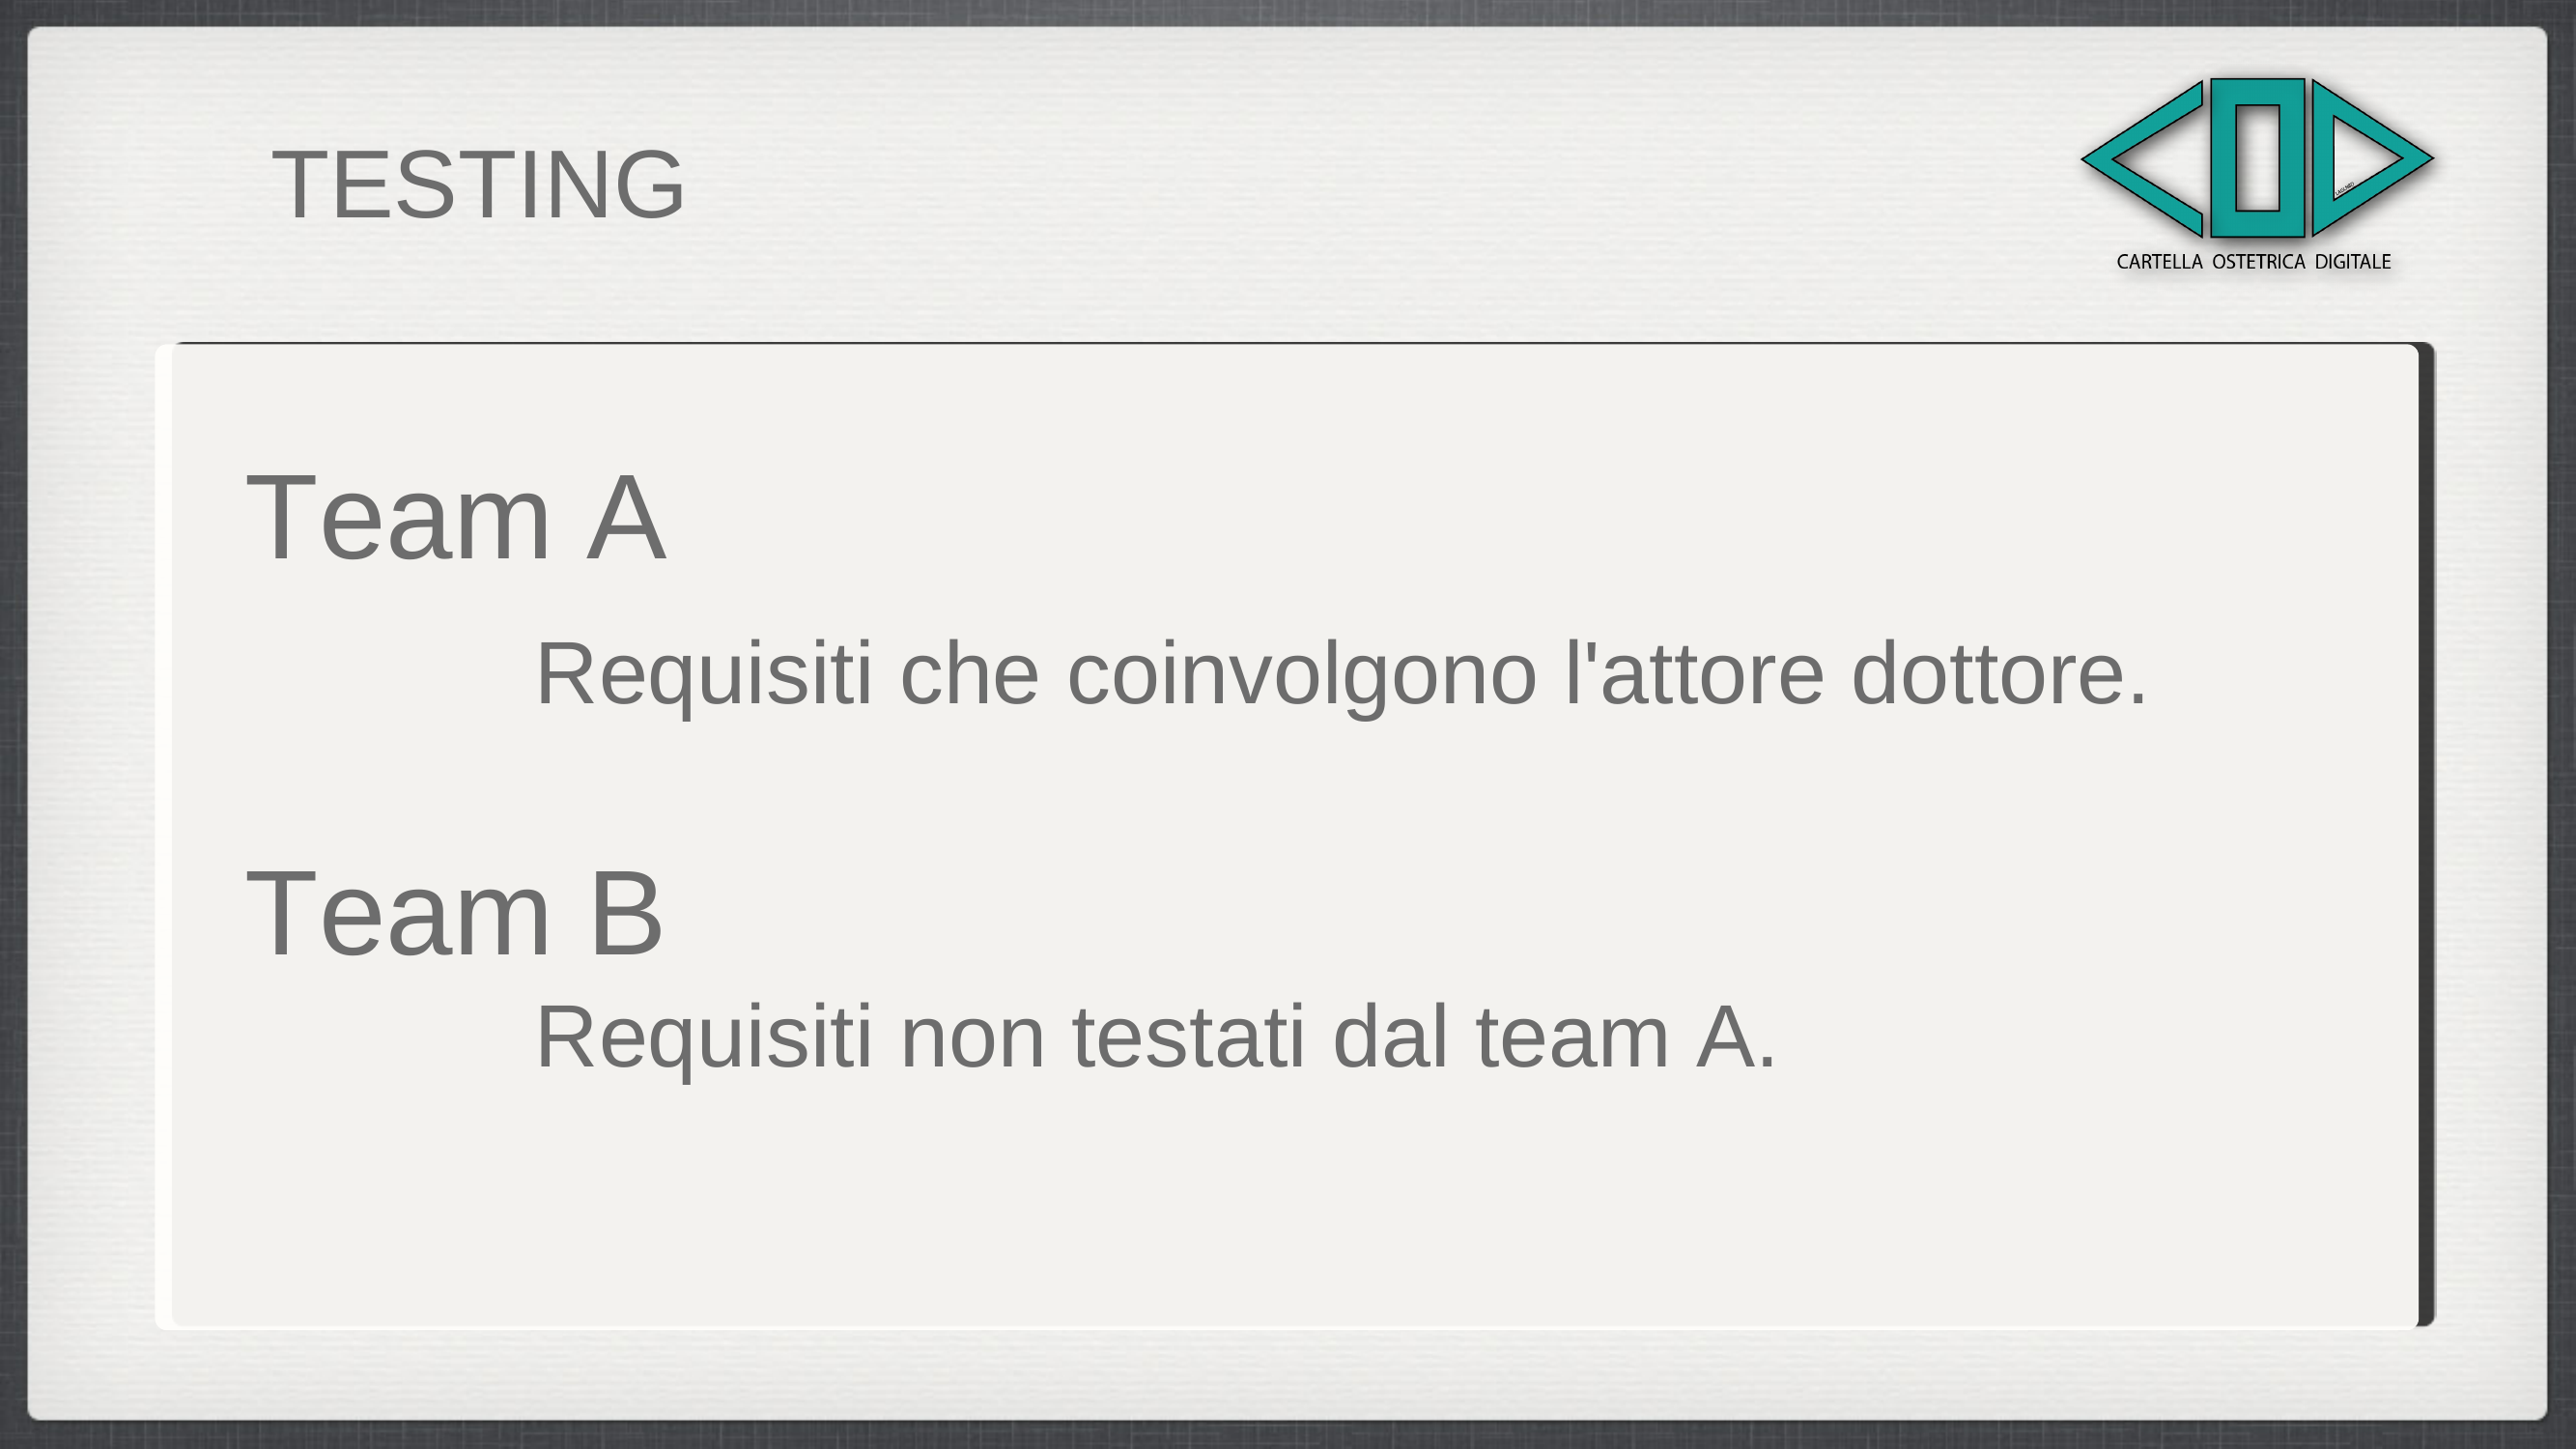

TESTING
Team A
		Requisiti che coinvolgono l'attore dottore.
Team B
		Requisiti non testati dal team A.